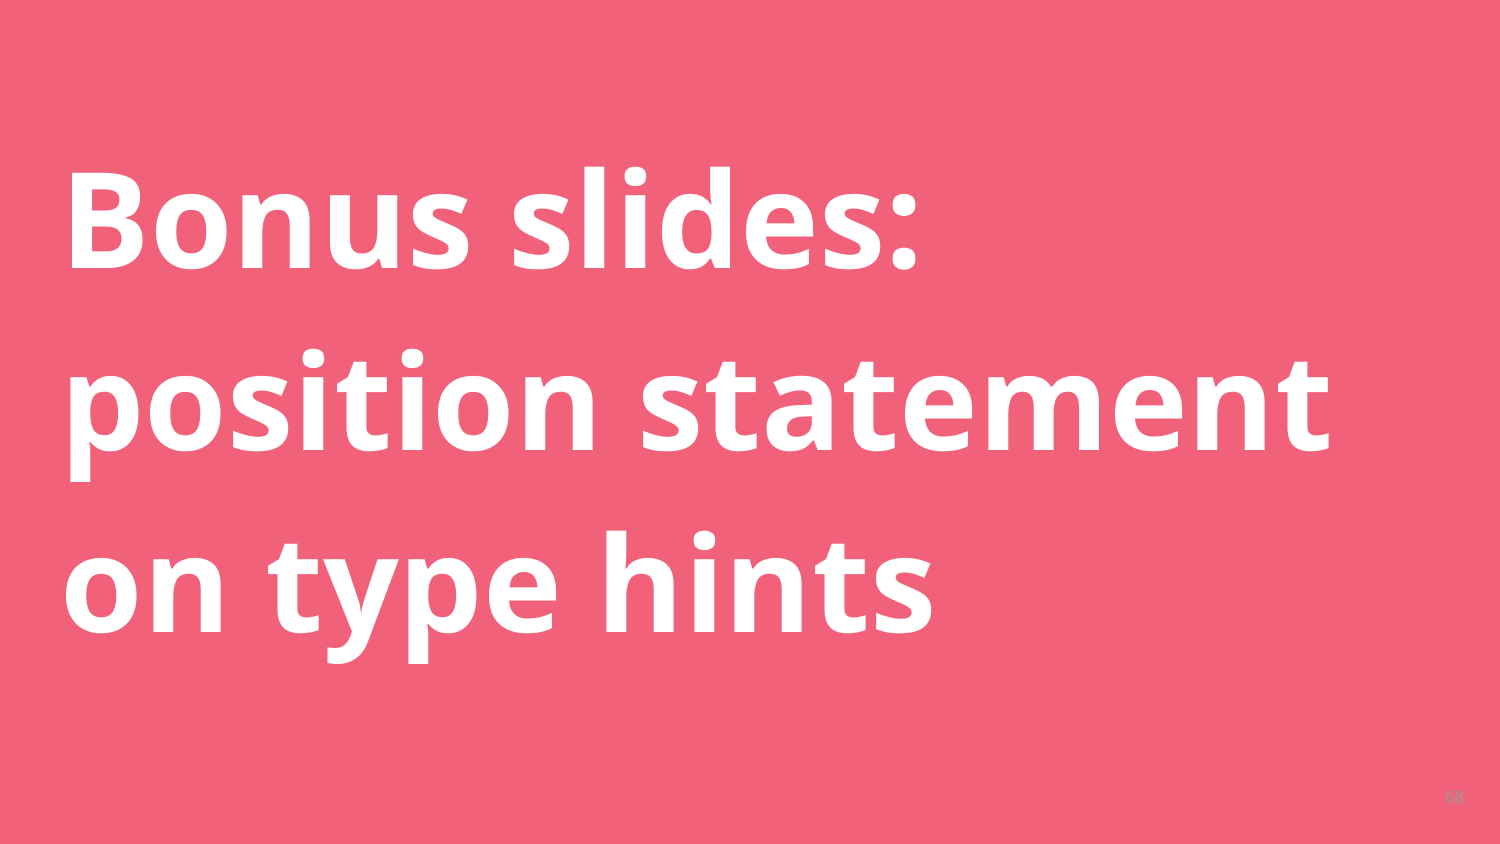

Bonus slides:
position statement
on type hints
68